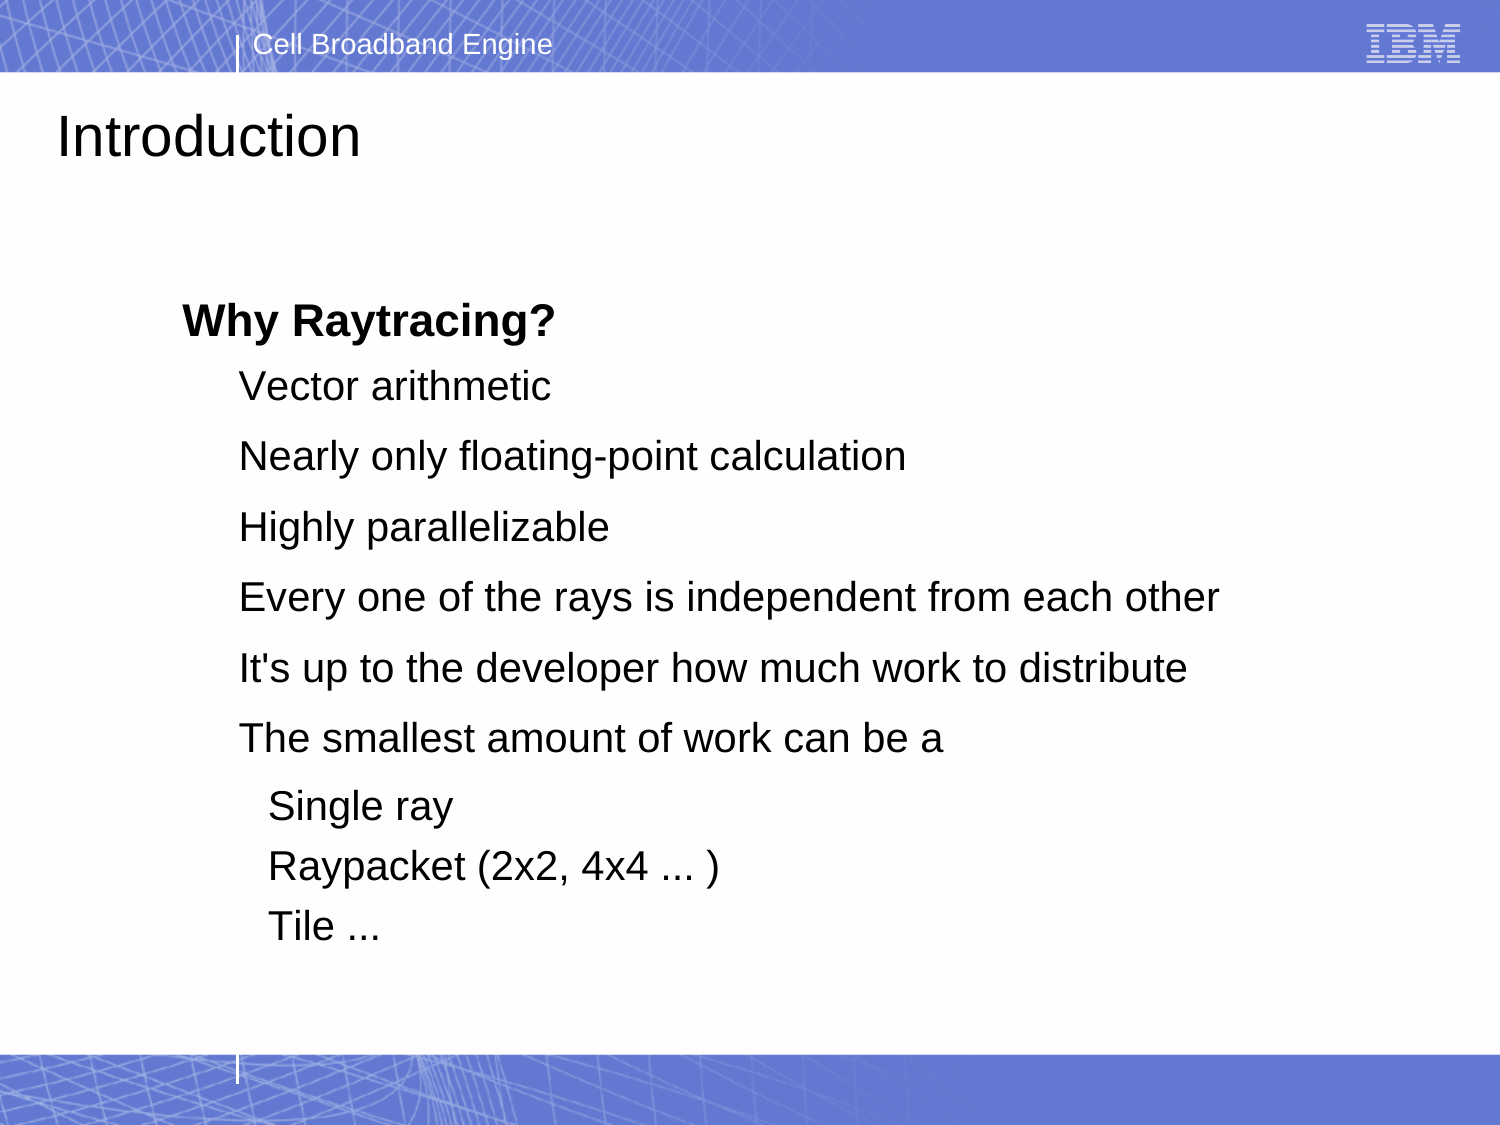

# Introduction
Why Raytracing?
 Vector arithmetic
 Nearly only floating-point calculation
 Highly parallelizable
 Every one of the rays is independent from each other
 It's up to the developer how much work to distribute
 The smallest amount of work can be a
Single ray
Raypacket (2x2, 4x4 ... )
Tile ...